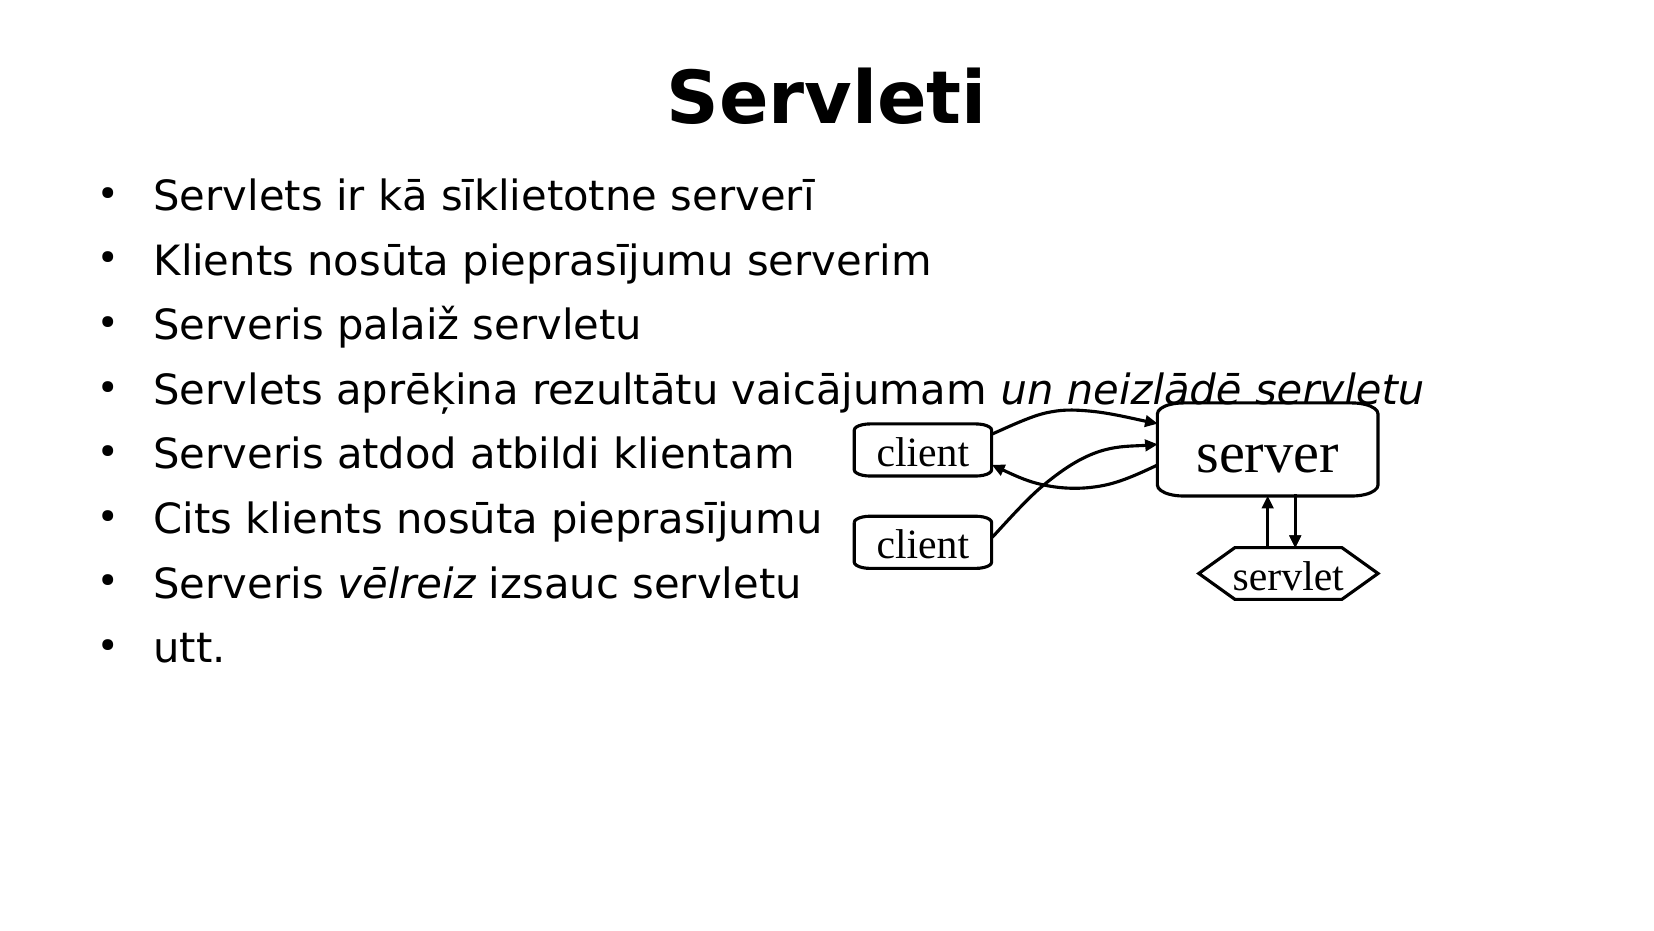

# Servleti
Servlets ir kā sīklietotne serverī
Klients nosūta pieprasījumu serverim
Serveris palaiž servletu
Servlets aprēķina rezultātu vaicājumam un neizlādē servletu
Serveris atdod atbildi klientam
Cits klients nosūta pieprasījumu
Serveris vēlreiz izsauc servletu
utt.
server
client
client
servlet